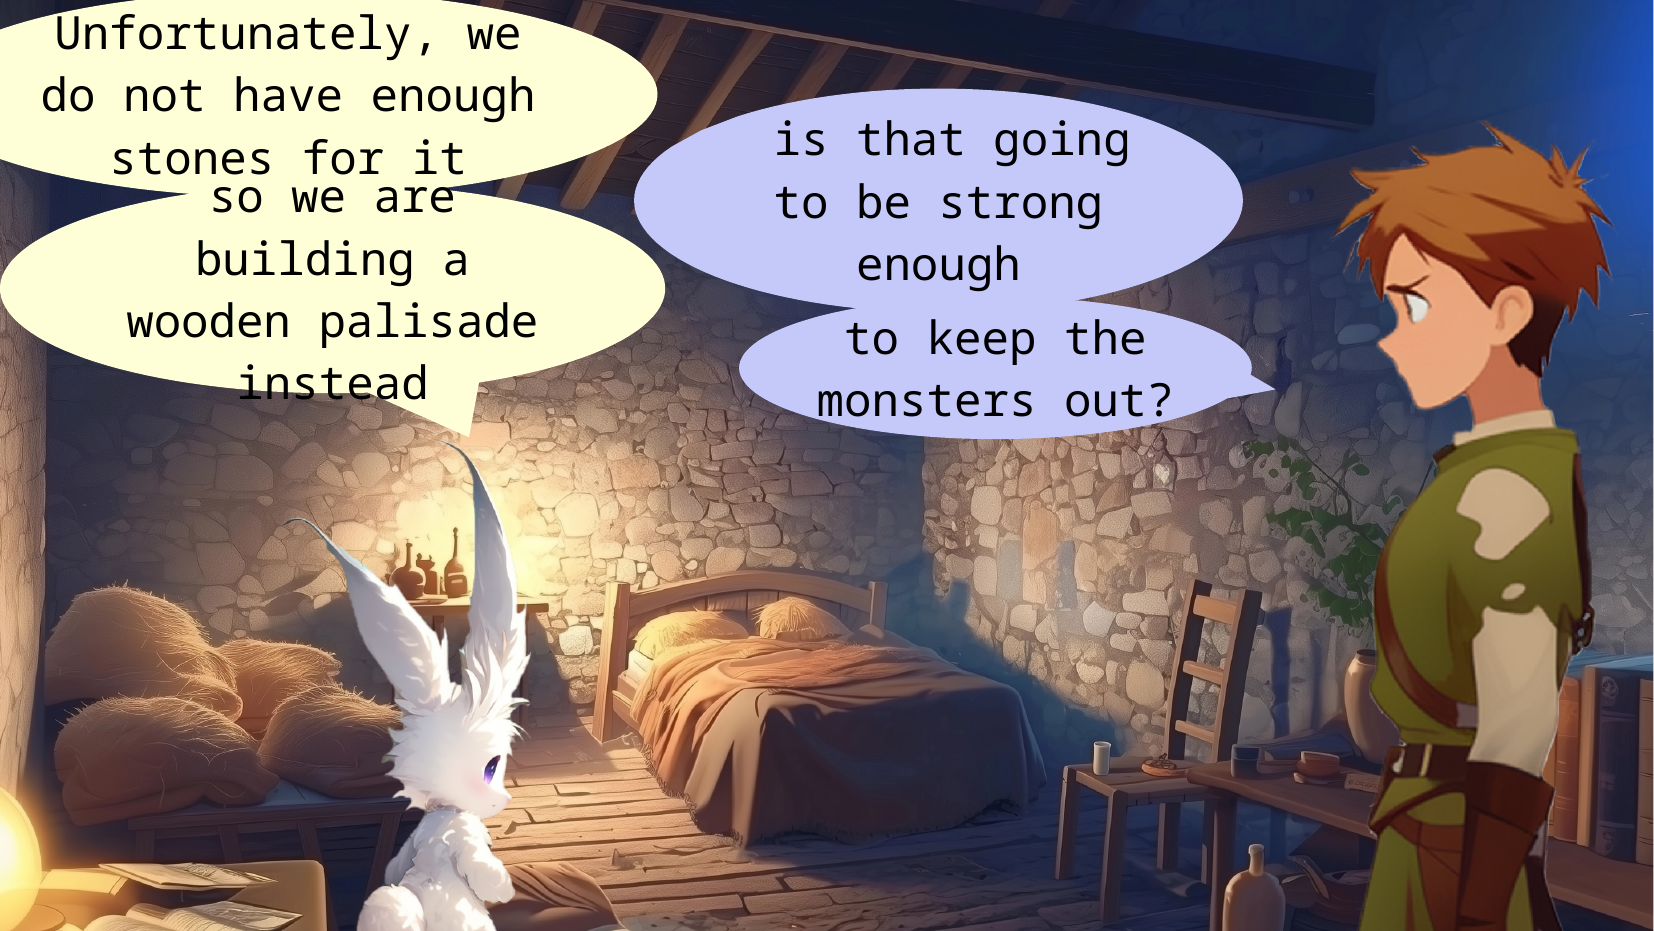

Unfortunately, we do not have enough stones for it
 is that going to be strong enough
so we are building a
wooden palisade instead
to keep the monsters out?